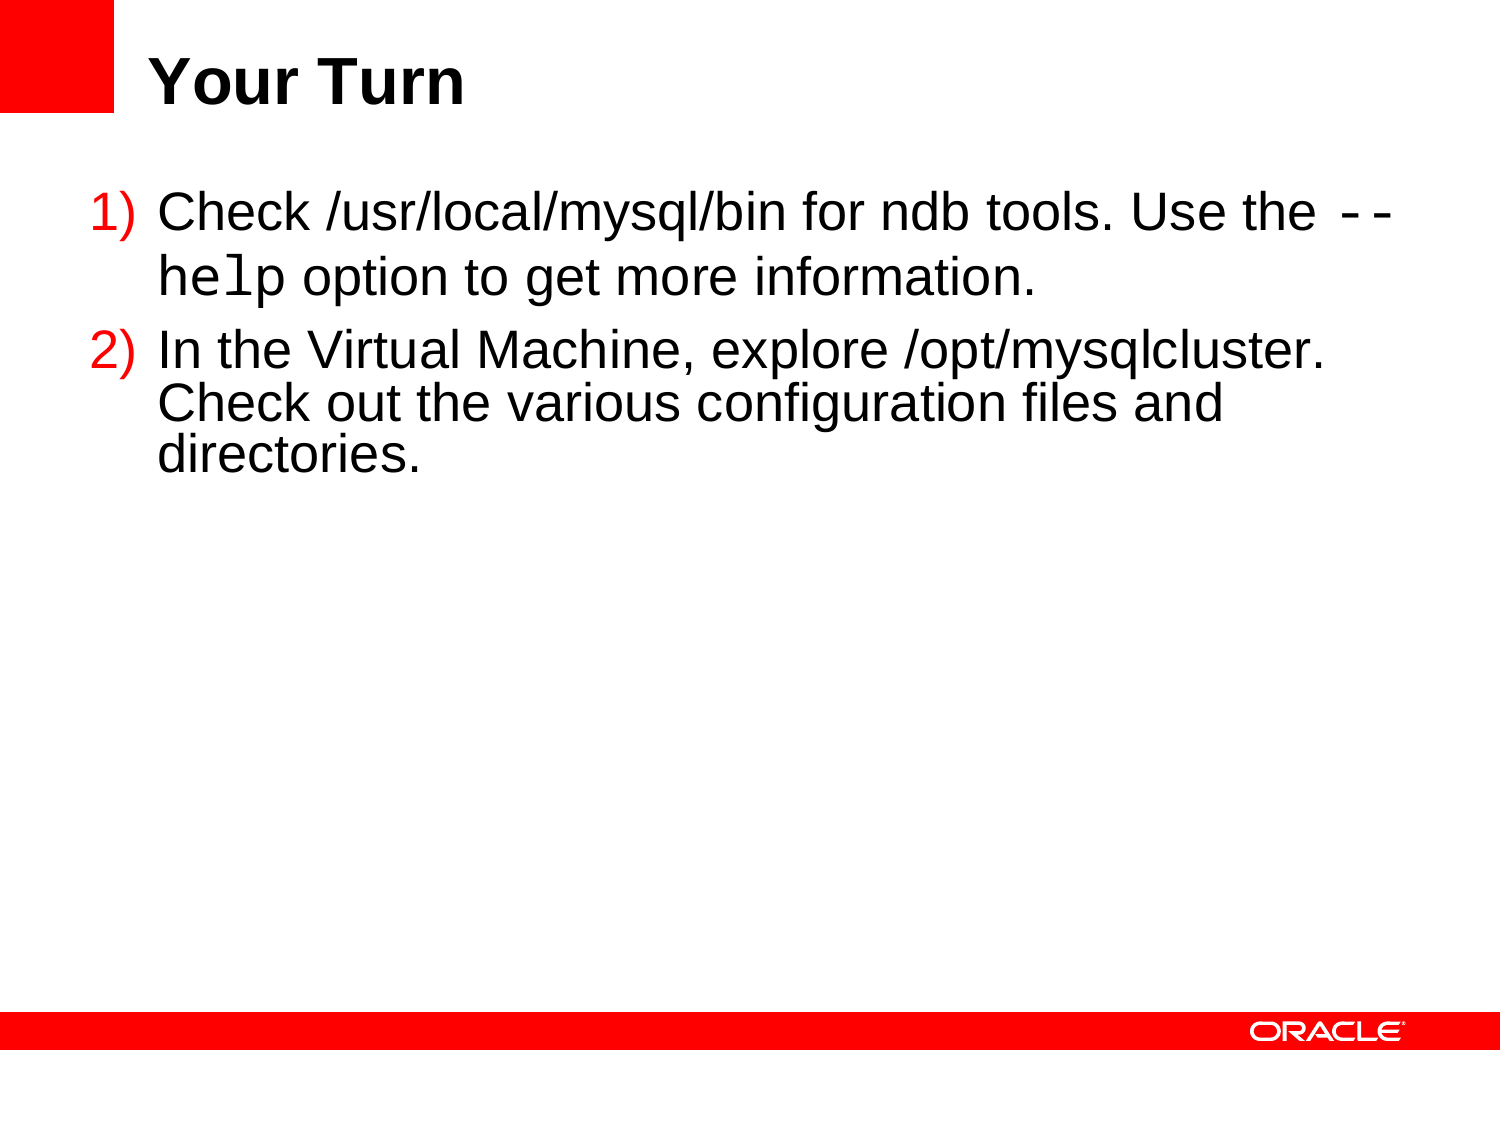

# Your Turn
Check /usr/local/mysql/bin for ndb tools. Use the --help option to get more information.
In the Virtual Machine, explore /opt/mysqlcluster. Check out the various configuration files and directories.